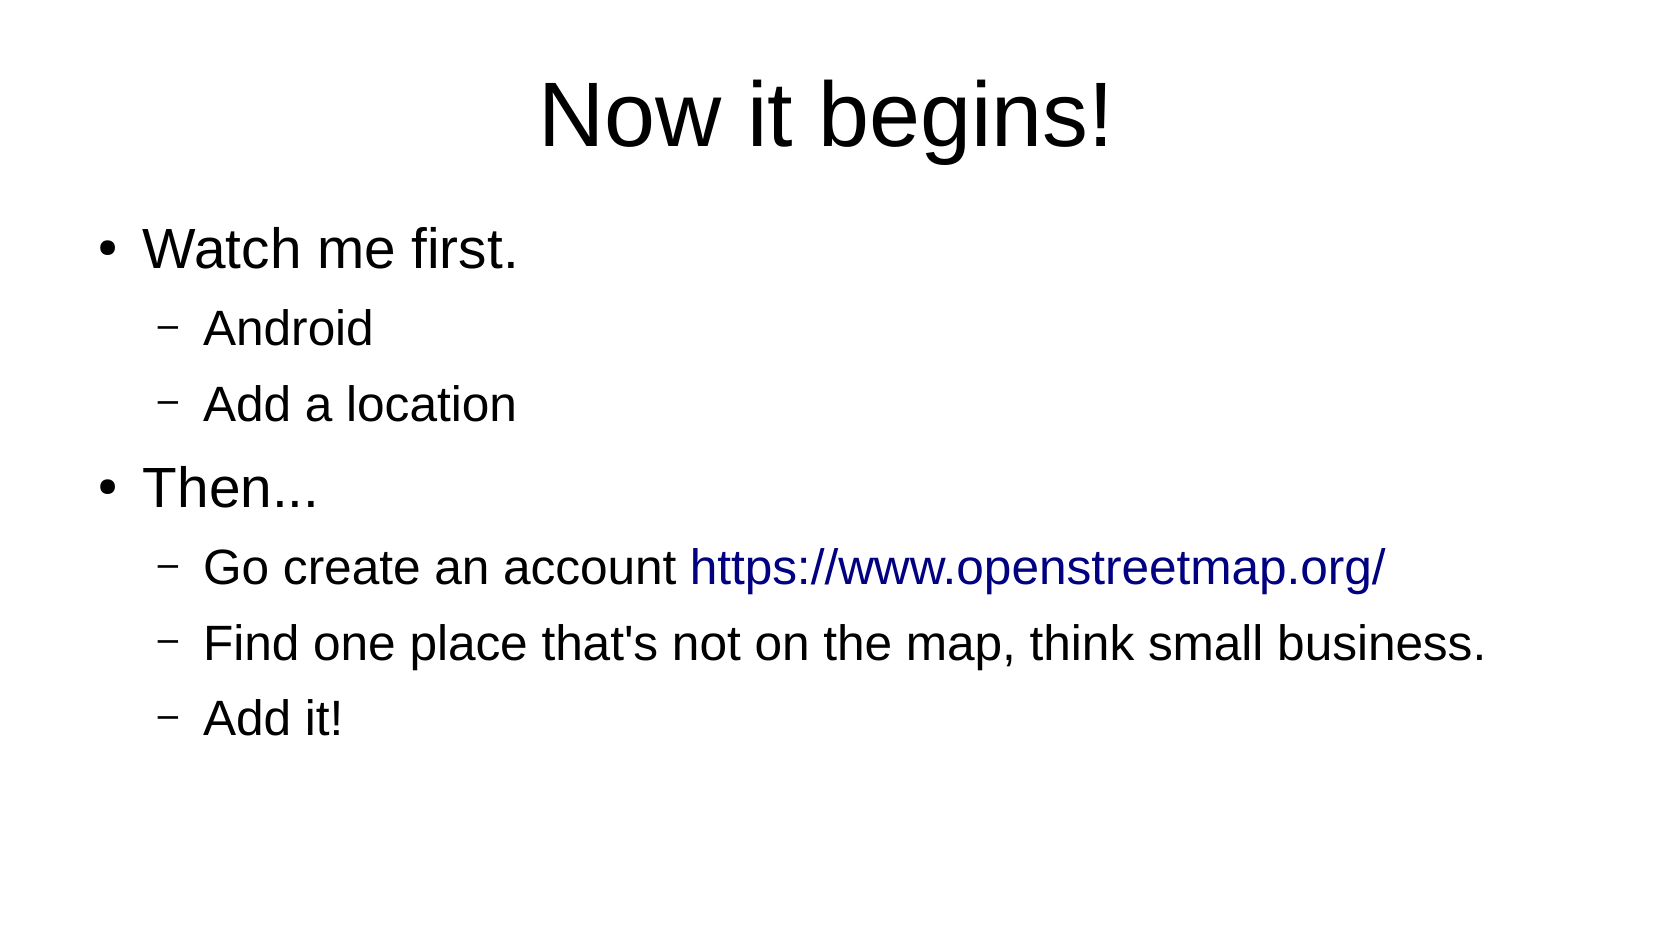

# Now it begins!
Watch me first.
Android
Add a location
Then...
Go create an account https://www.openstreetmap.org/
Find one place that's not on the map, think small business.
Add it!